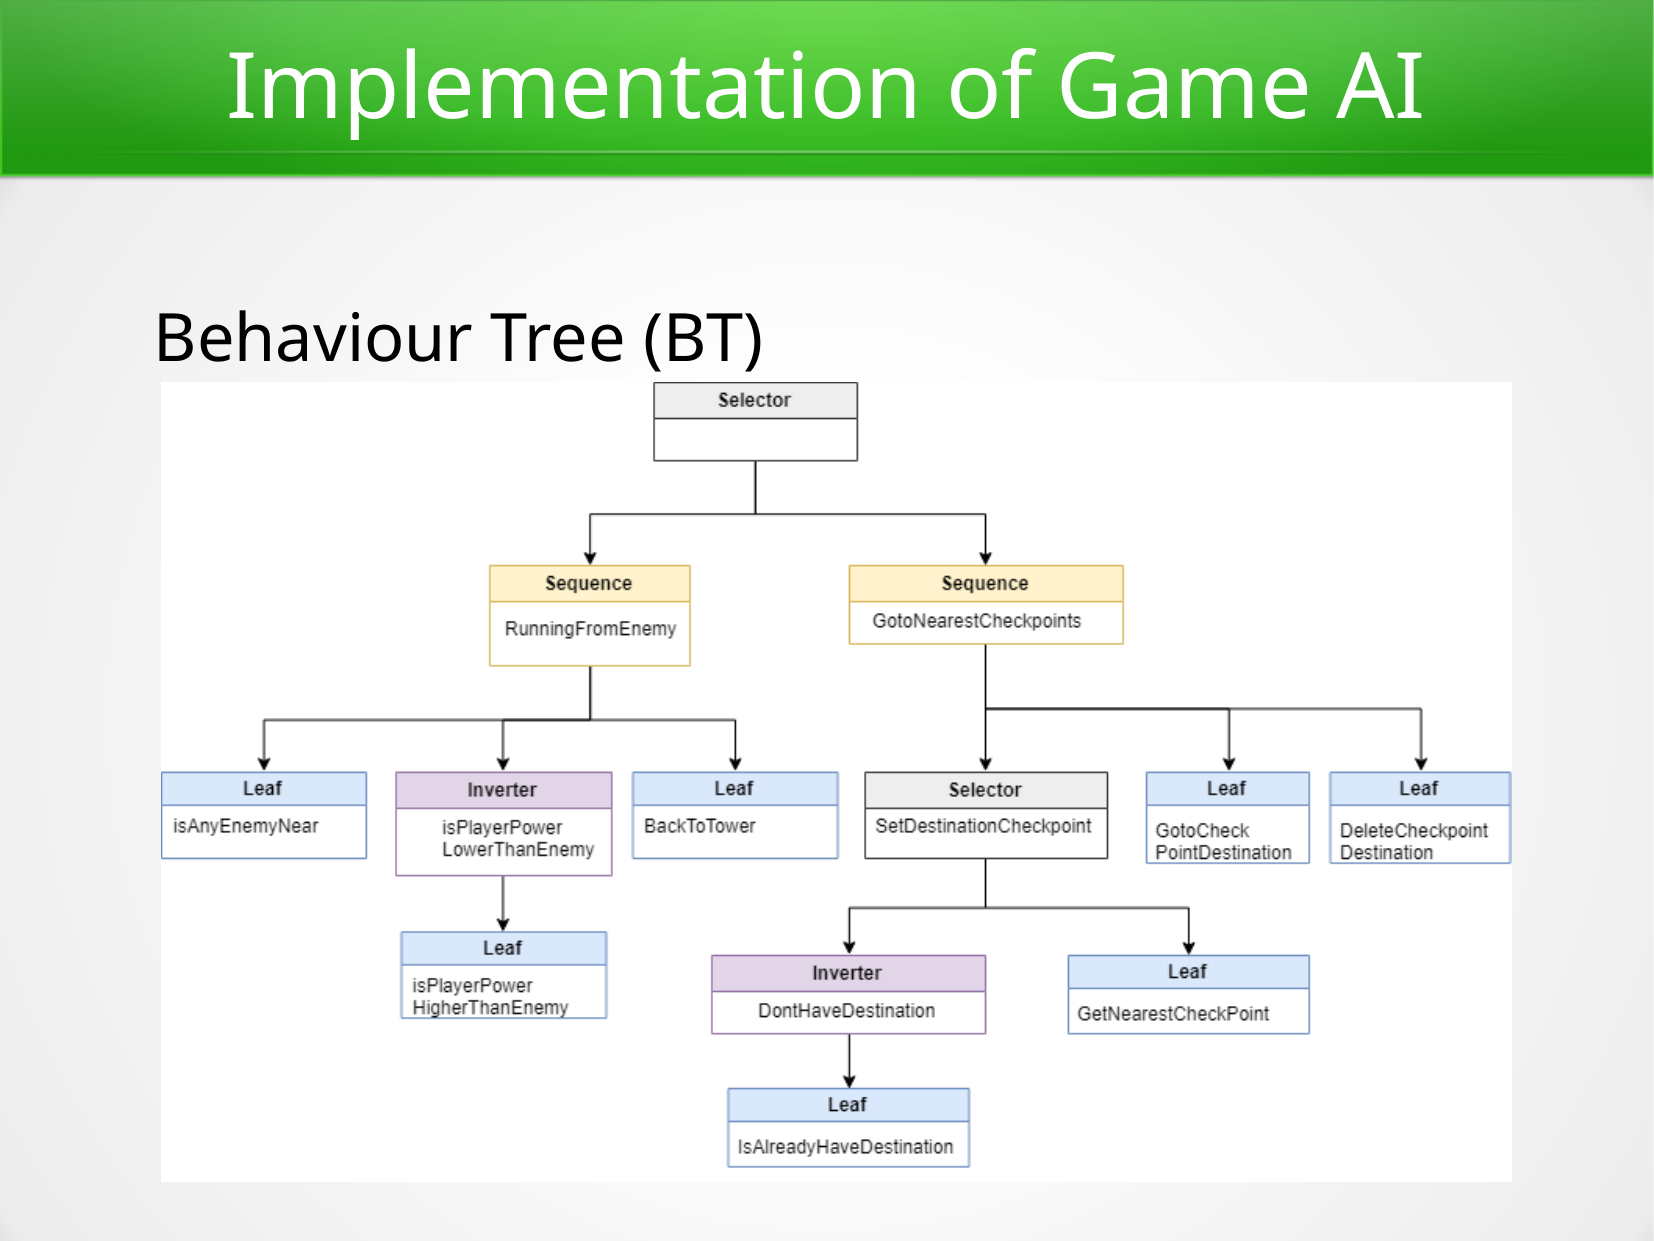

# Implementation of Game AI
Behaviour Tree (BT)